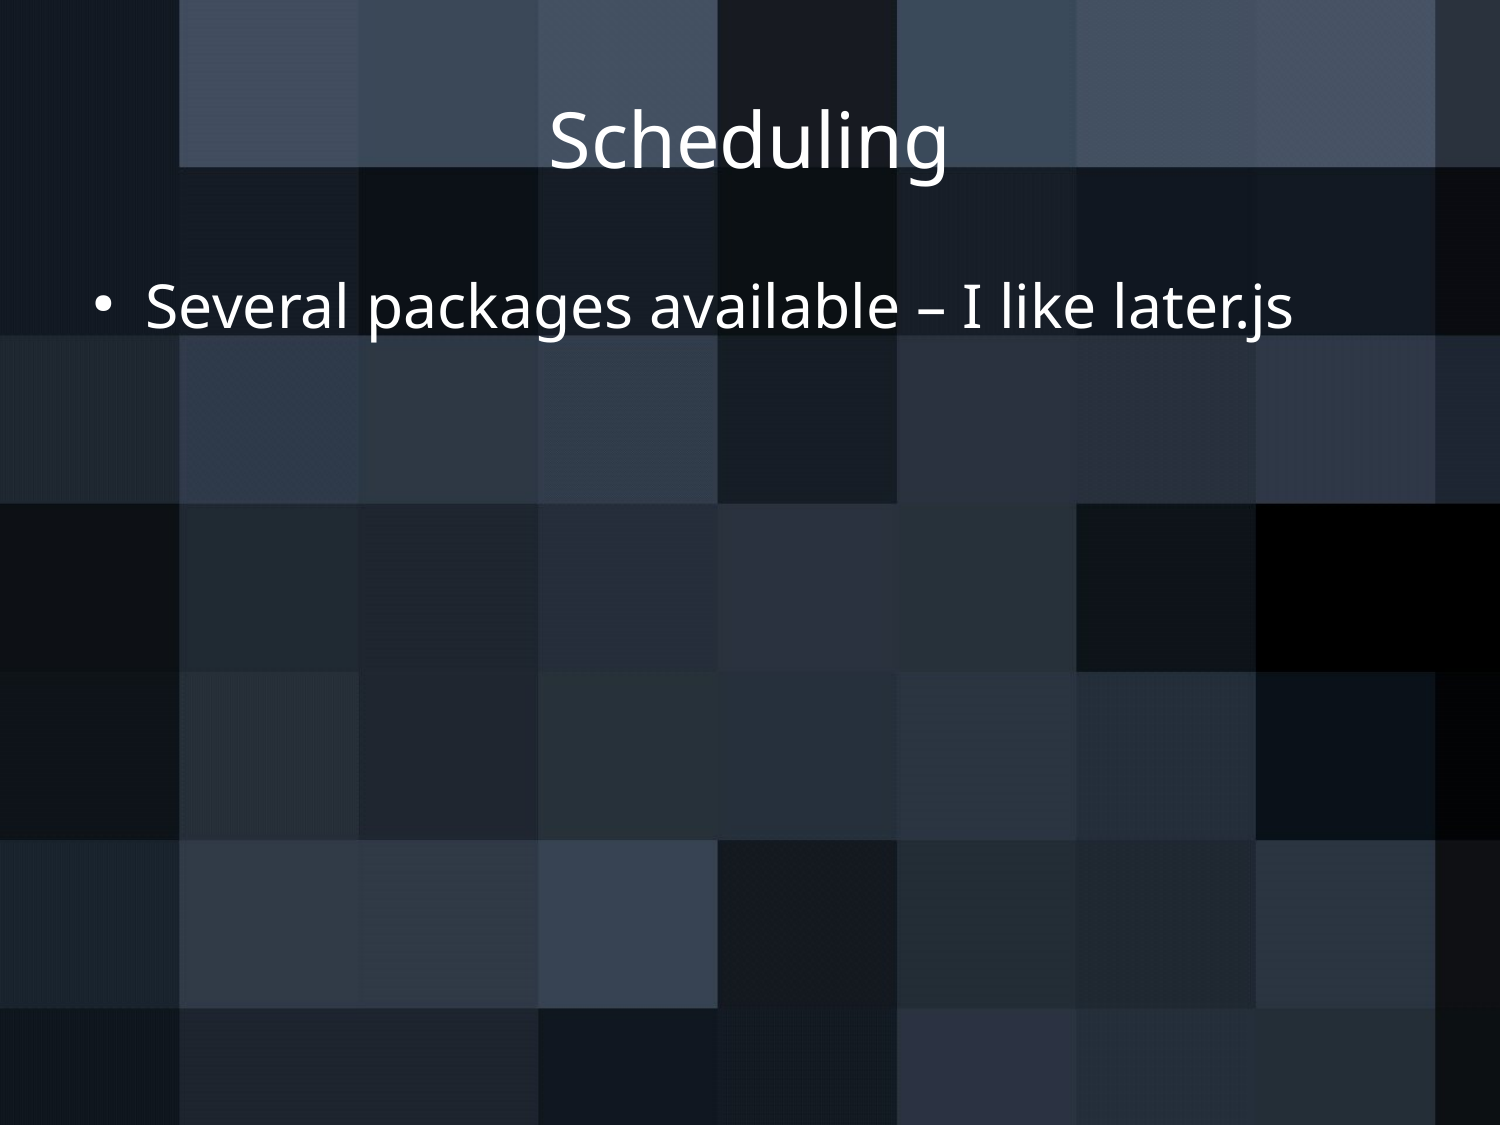

# Scheduling
Several packages available – I like later.js